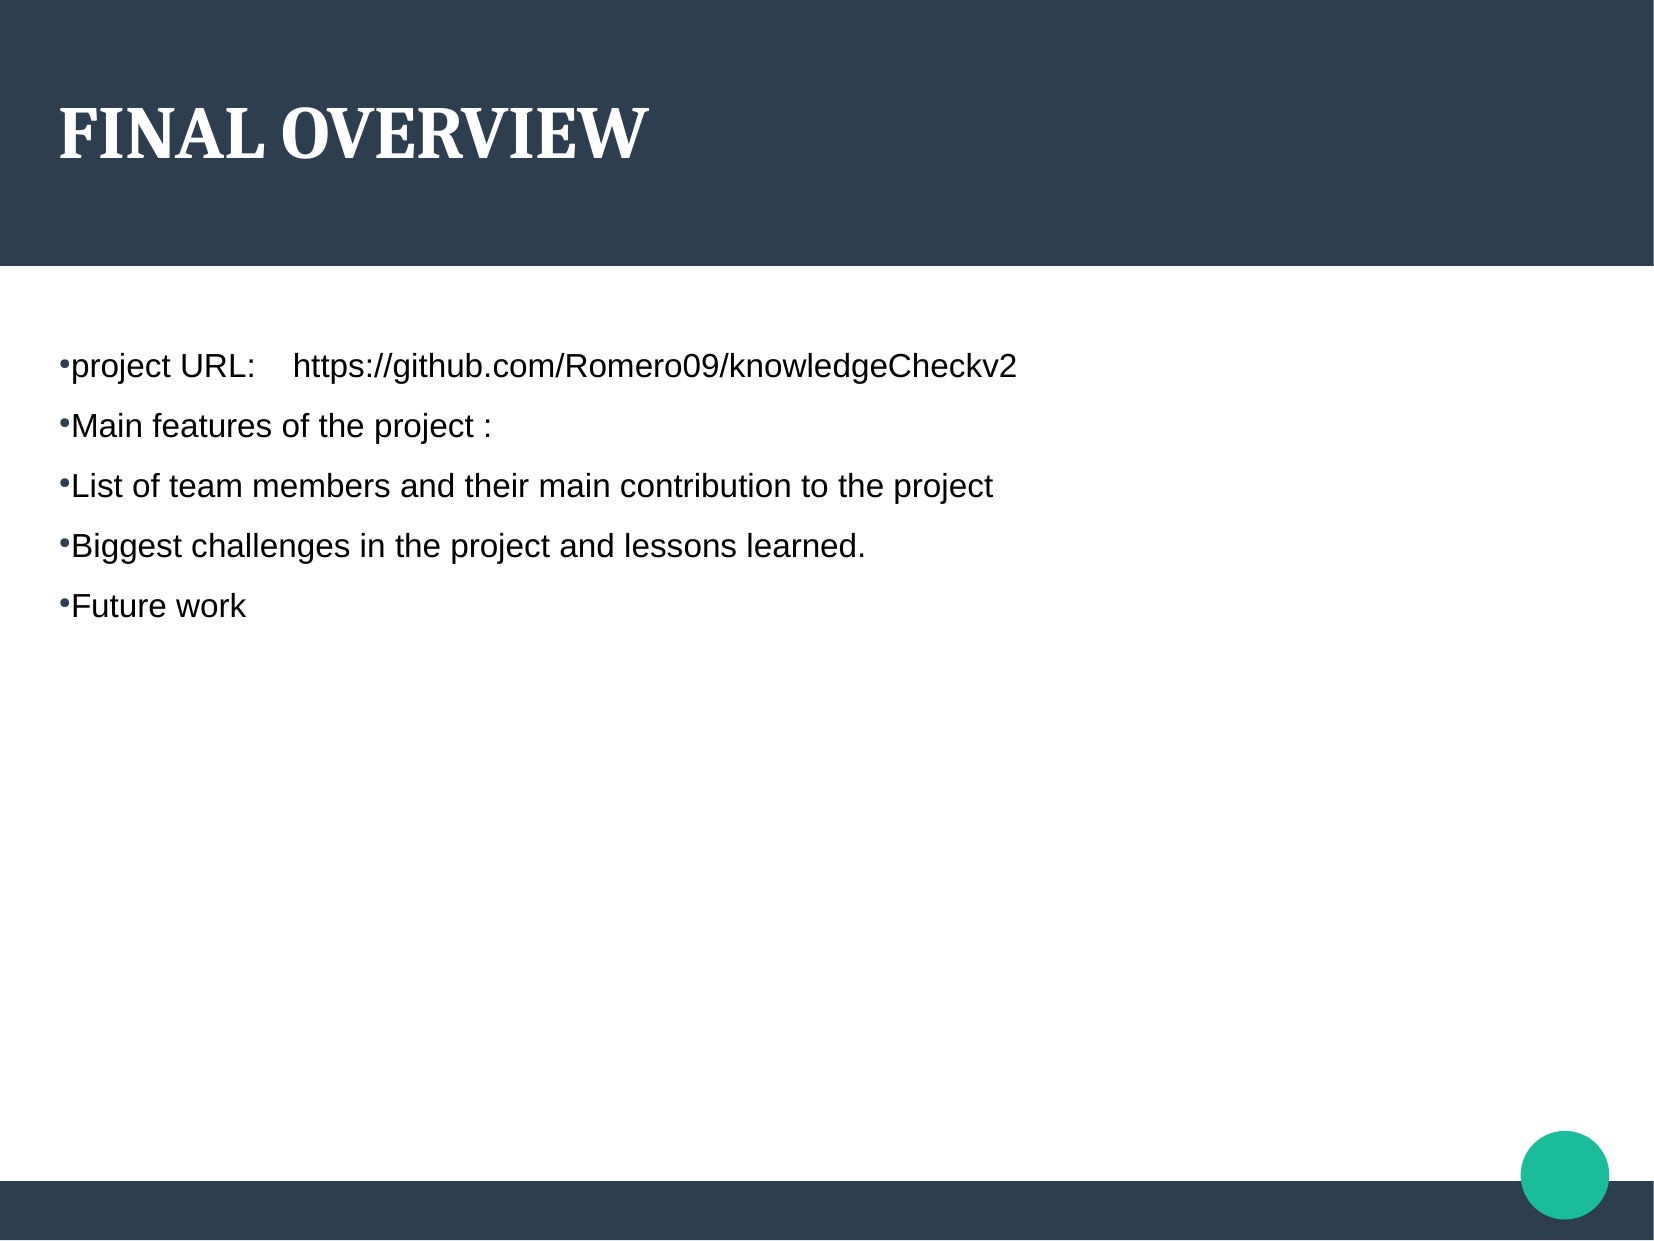

# FINAL OVERVIEW
project URL: https://github.com/Romero09/knowledgeCheckv2
Main features of the project :
List of team members and their main contribution to the project
Biggest challenges in the project and lessons learned.
Future work